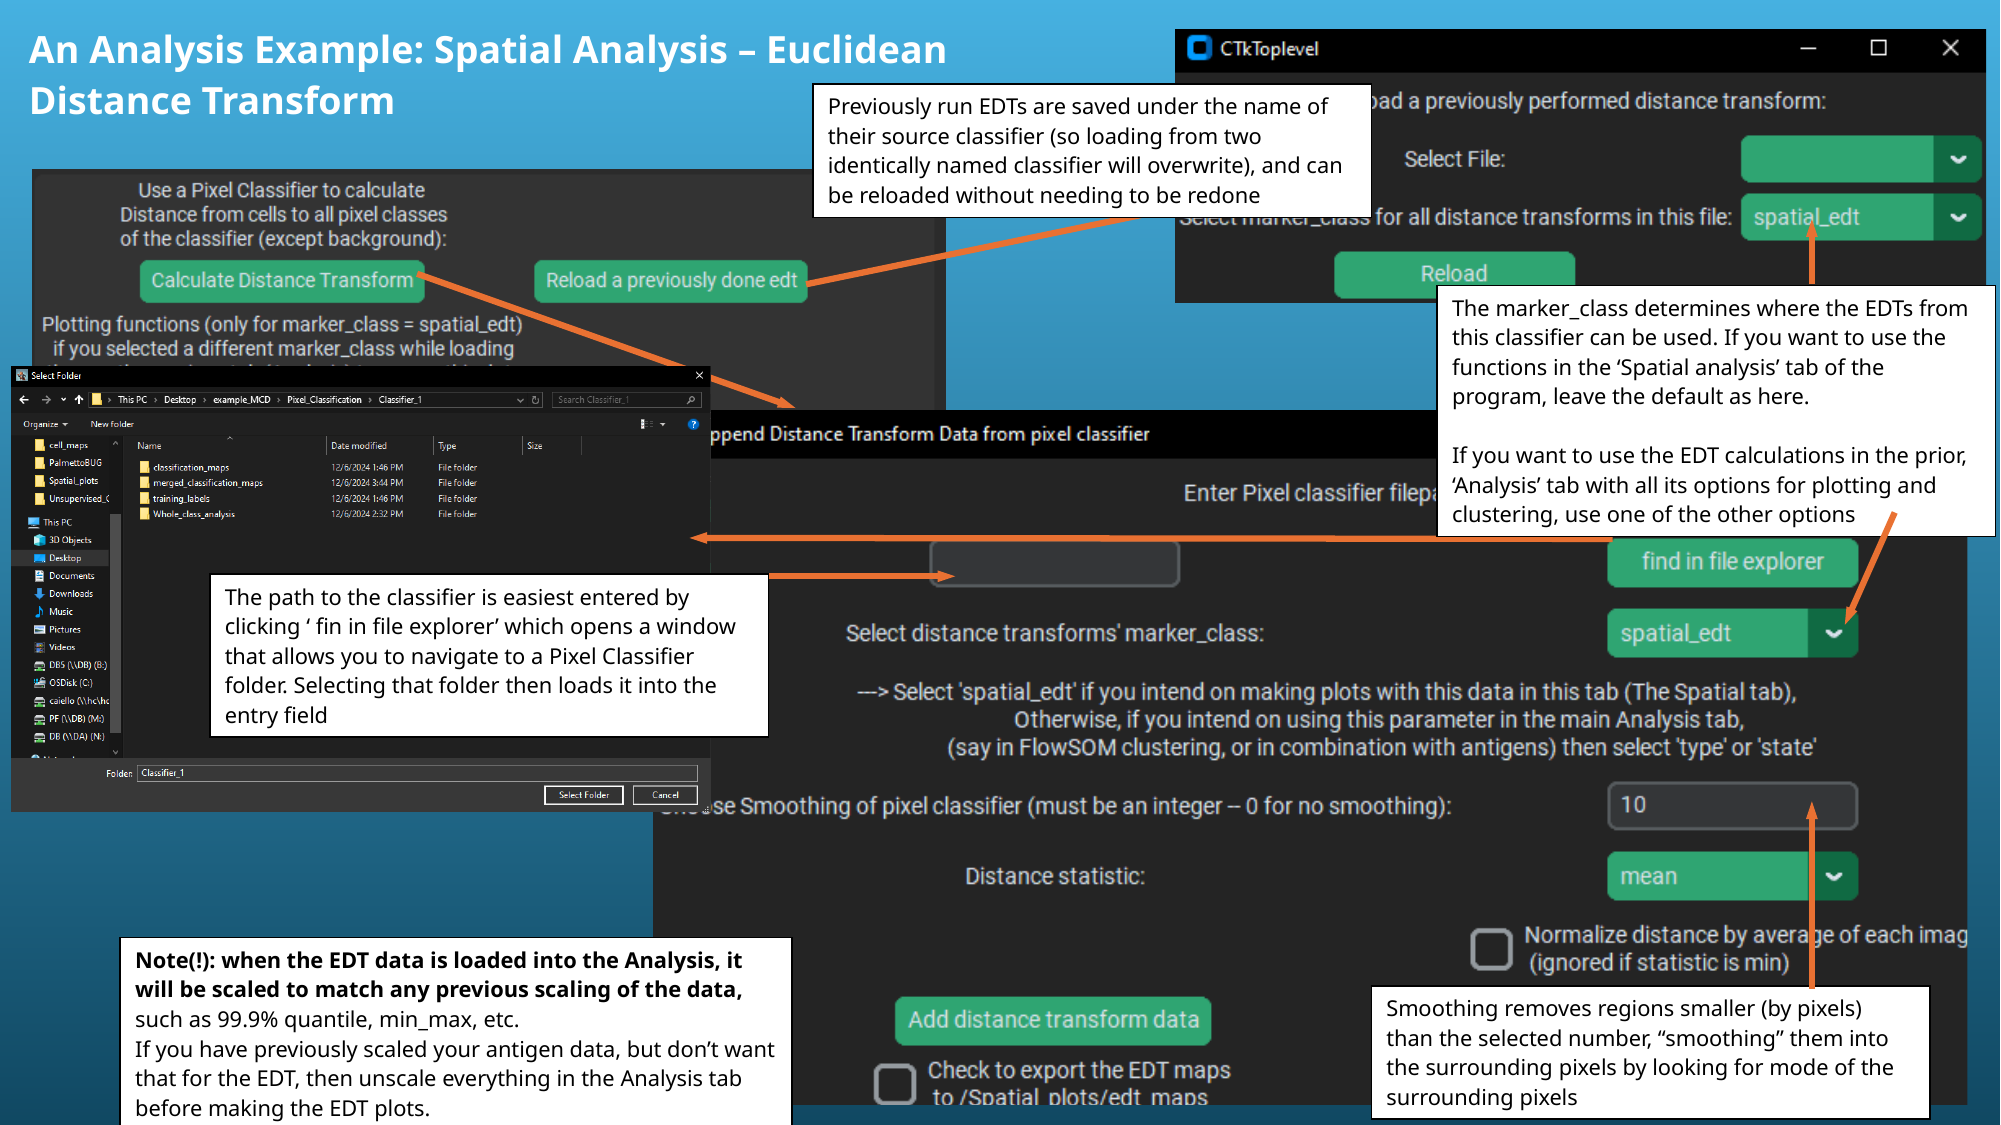

An Analysis Example: Spatial Analysis – Euclidean Distance Transform
Previously run EDTs are saved under the name of their source classifier (so loading from two identically named classifier will overwrite), and can be reloaded without needing to be redone
The marker_class determines where the EDTs from this classifier can be used. If you want to use the functions in the ‘Spatial analysis’ tab of the program, leave the default as here.
If you want to use the EDT calculations in the prior, ‘Analysis’ tab with all its options for plotting and clustering, use one of the other options
The path to the classifier is easiest entered by clicking ‘ fin in file explorer’ which opens a window that allows you to navigate to a Pixel Classifier folder. Selecting that folder then loads it into the entry field
Note(!): when the EDT data is loaded into the Analysis, it will be scaled to match any previous scaling of the data, such as 99.9% quantile, min_max, etc.
If you have previously scaled your antigen data, but don’t want that for the EDT, then unscale everything in the Analysis tab before making the EDT plots.
Smoothing removes regions smaller (by pixels) than the selected number, “smoothing” them into the surrounding pixels by looking for mode of the surrounding pixels